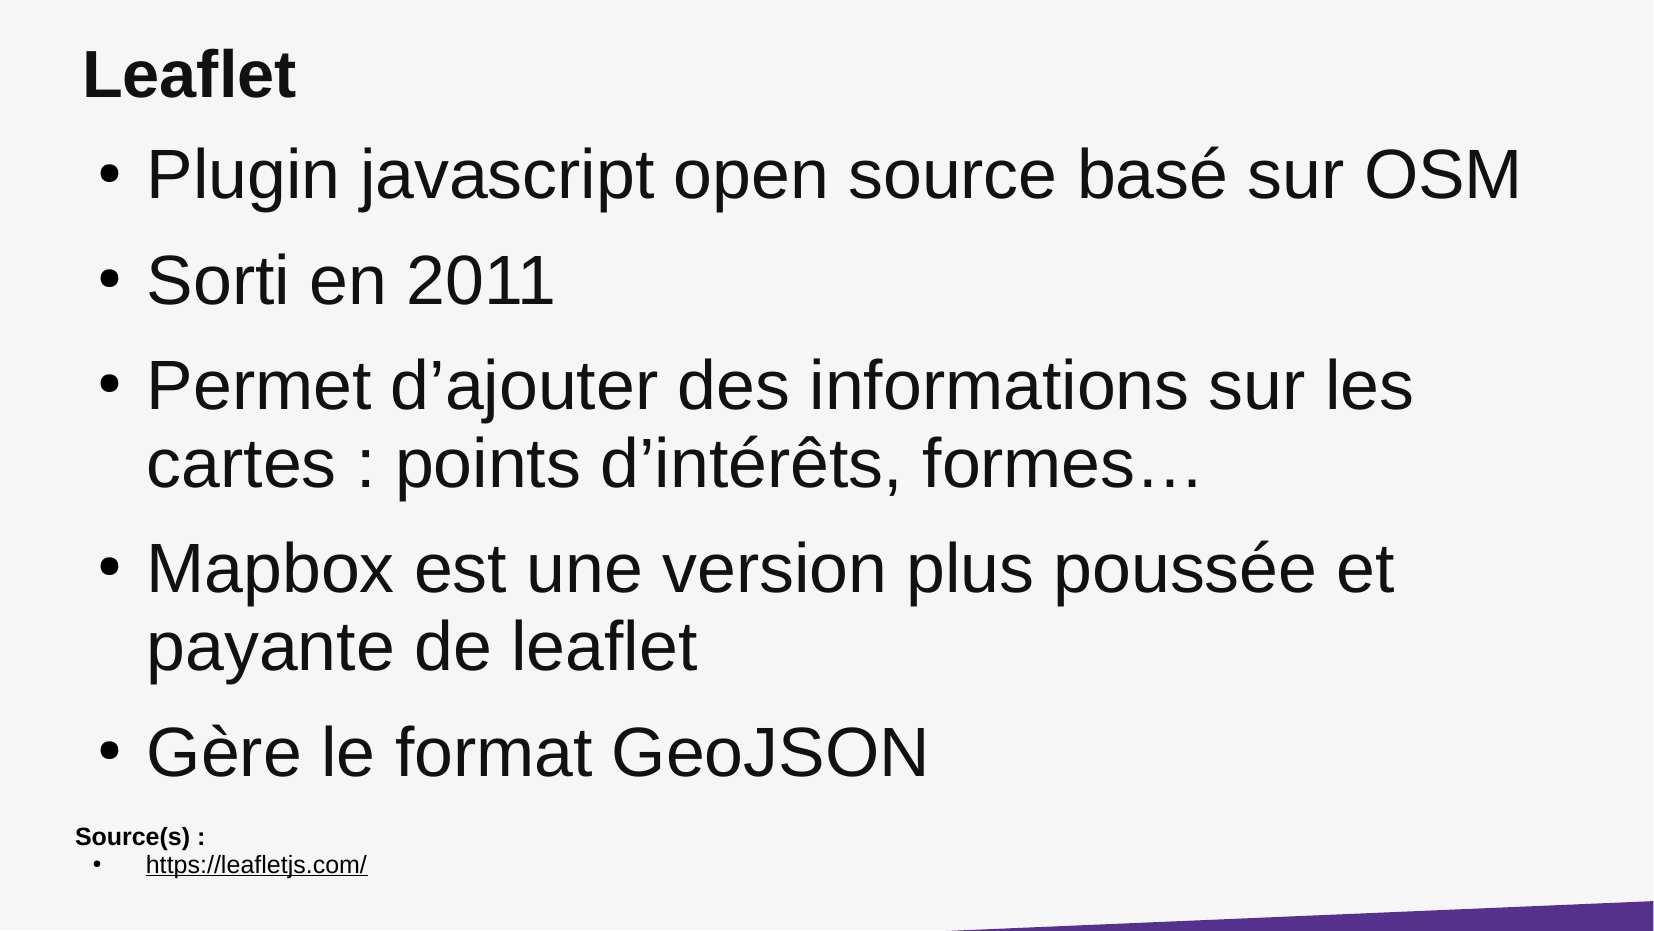

# Leaflet
Plugin javascript open source basé sur OSM
Sorti en 2011
Permet d’ajouter des informations sur les cartes : points d’intérêts, formes…
Mapbox est une version plus poussée et payante de leaflet
Gère le format GeoJSON
Source(s) :
https://leafletjs.com/